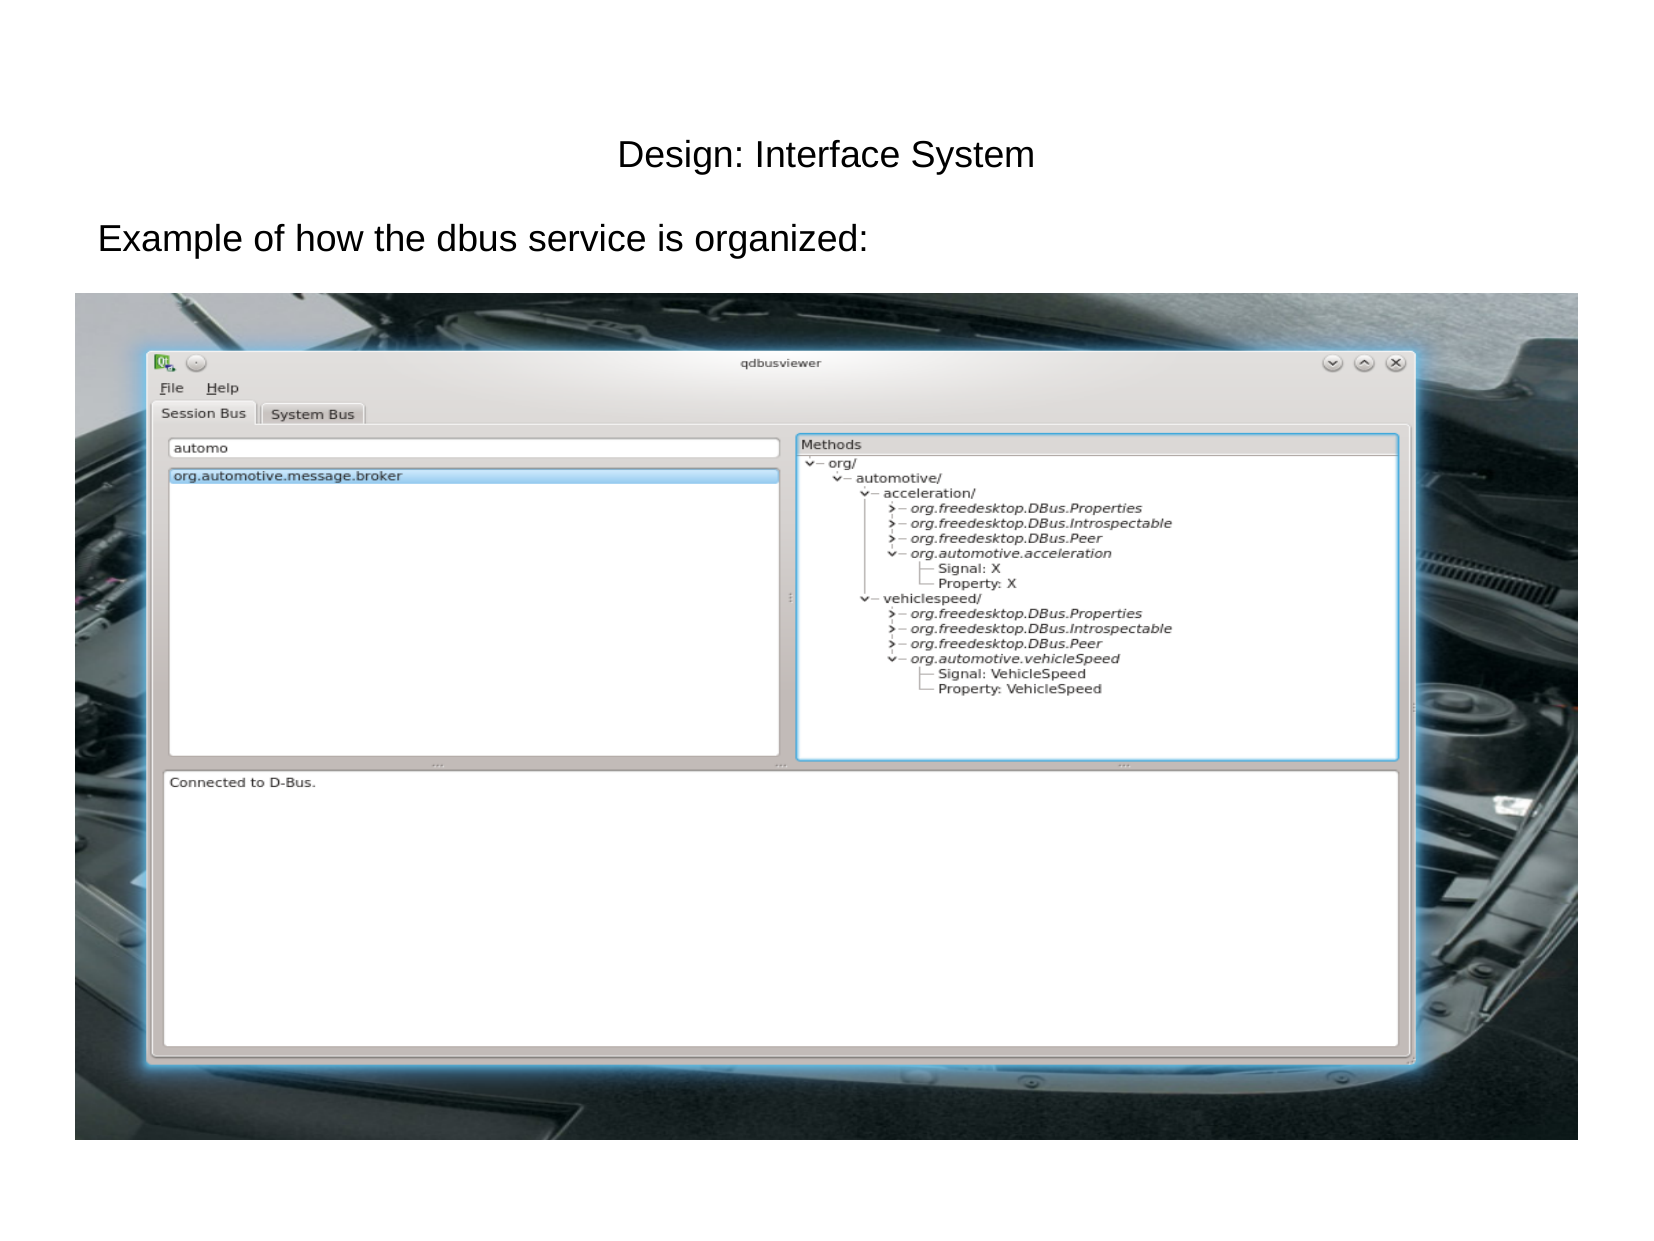

Design: Interface System
Example of how the dbus service is organized: